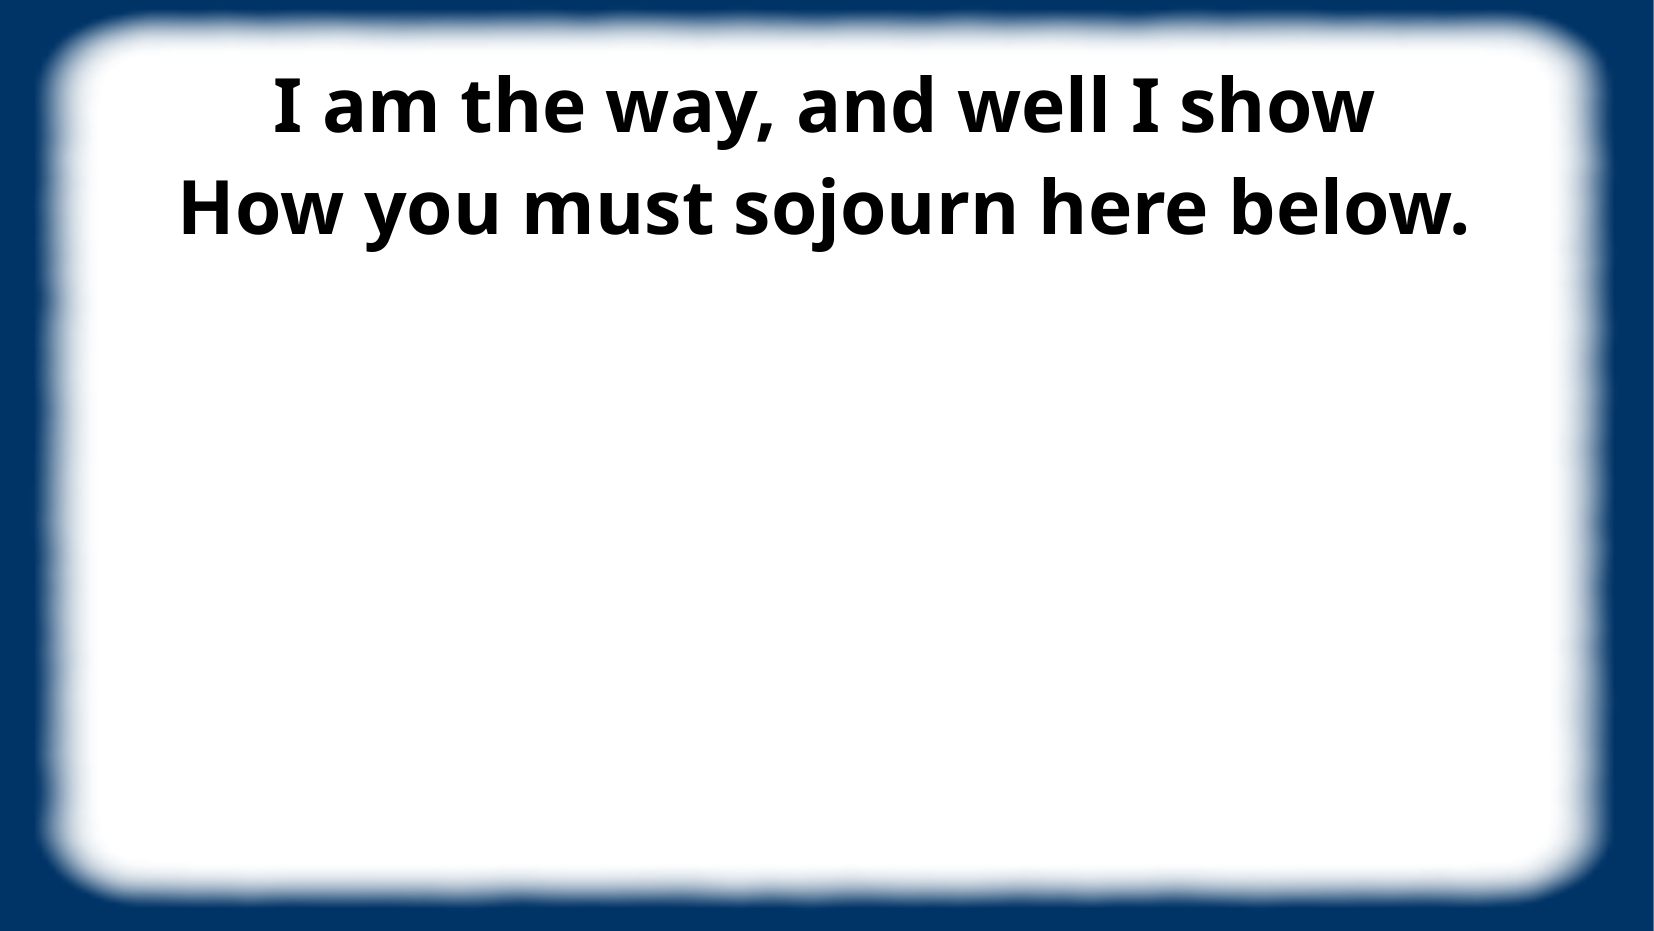

I am the way, and well I show
How you must sojourn here below.